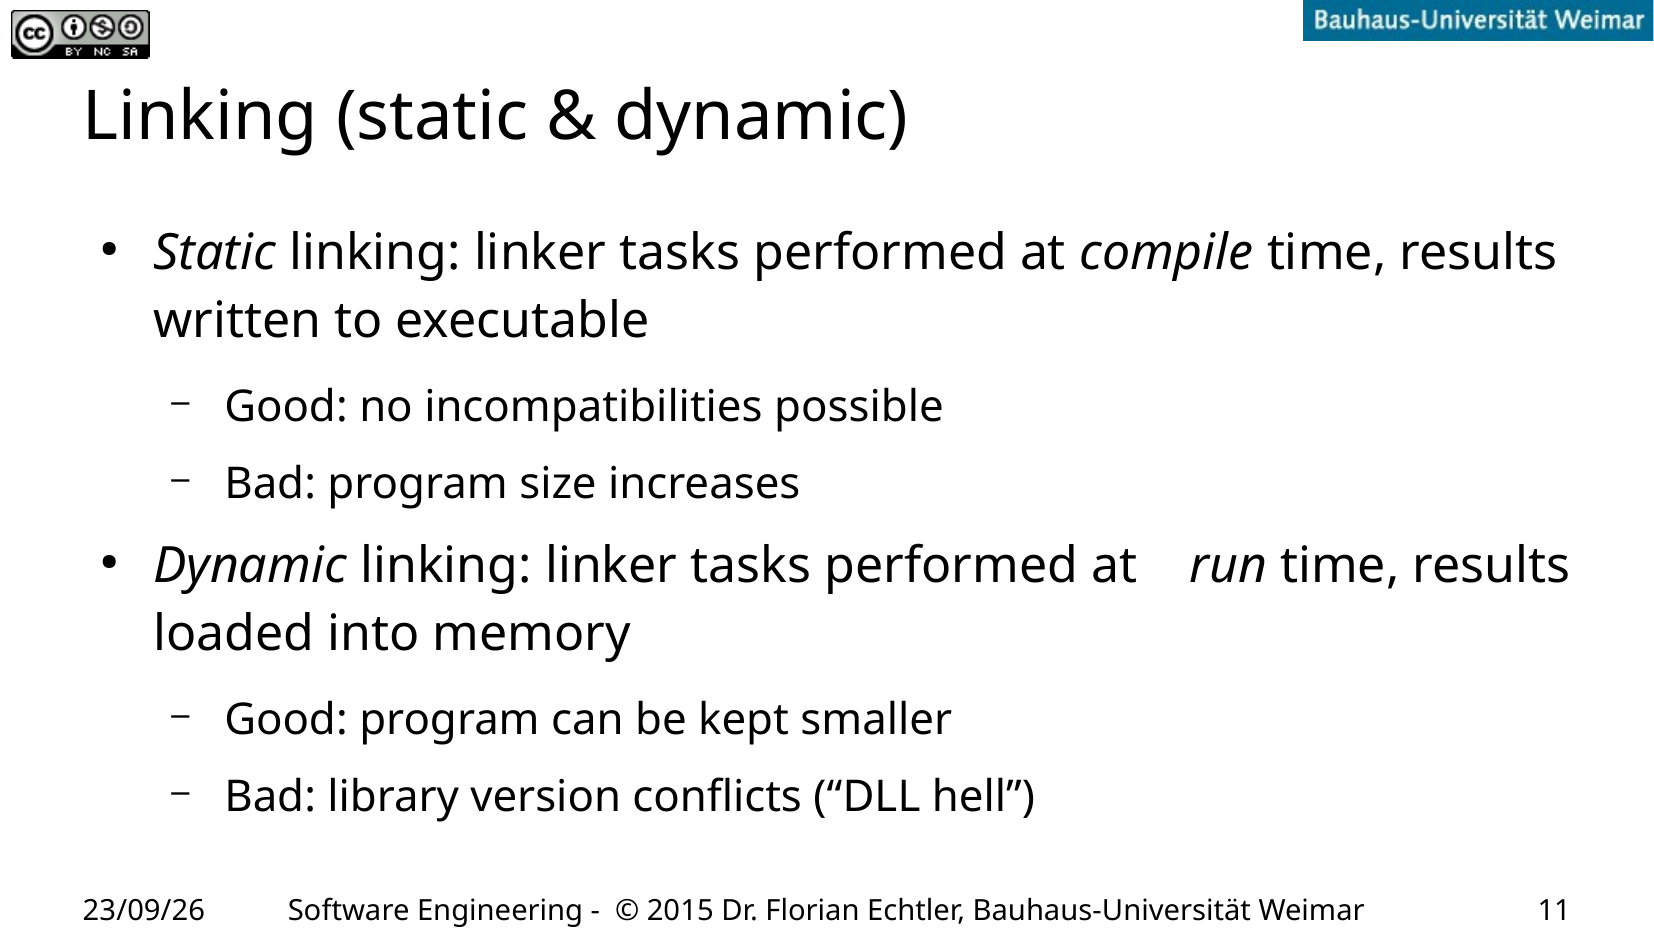

# Linking (static & dynamic)
Static linking: linker tasks performed at compile time, results written to executable
Good: no incompatibilities possible
Bad: program size increases
Dynamic linking: linker tasks performed at run time, results loaded into memory
Good: program can be kept smaller
Bad: library version conflicts (“DLL hell”)
Software Engineering - © 2015 Dr. Florian Echtler, Bauhaus-Universität Weimar
11